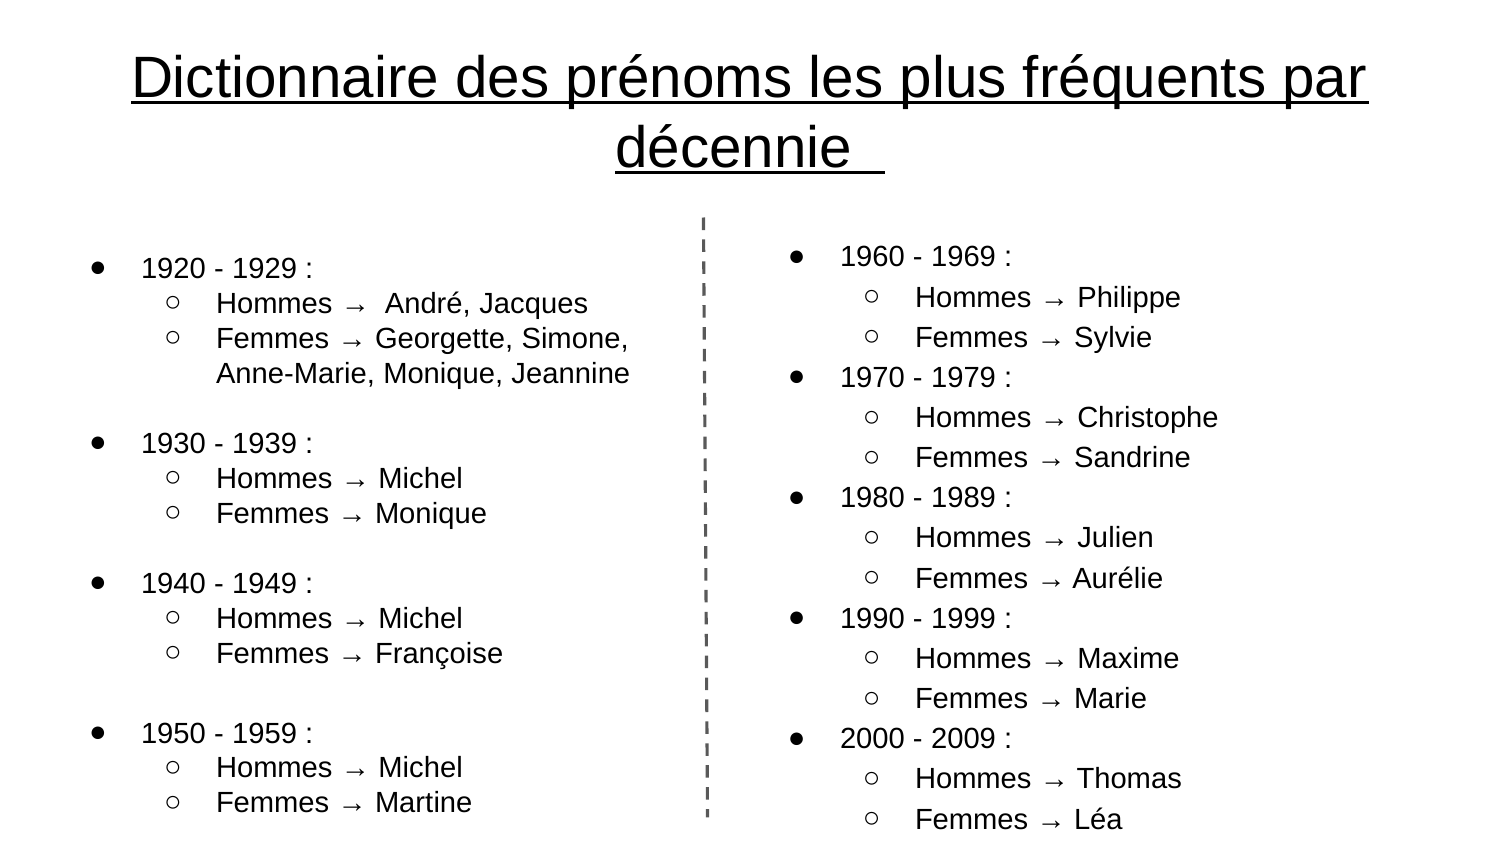

# Dictionnaire des prénoms les plus fréquents par décennie
1920 - 1929 :
Hommes → André, Jacques
Femmes → Georgette, Simone,
Anne-Marie, Monique, Jeannine
1930 - 1939 :
Hommes → Michel
Femmes → Monique
1940 - 1949 :
Hommes → Michel
Femmes → Françoise
1950 - 1959 :
Hommes → Michel
Femmes → Martine
1960 - 1969 :
Hommes → Philippe
Femmes → Sylvie
1970 - 1979 :
Hommes → Christophe
Femmes → Sandrine
1980 - 1989 :
Hommes → Julien
Femmes → Aurélie
1990 - 1999 :
Hommes → Maxime
Femmes → Marie
2000 - 2009 :
Hommes → Thomas
Femmes → Léa